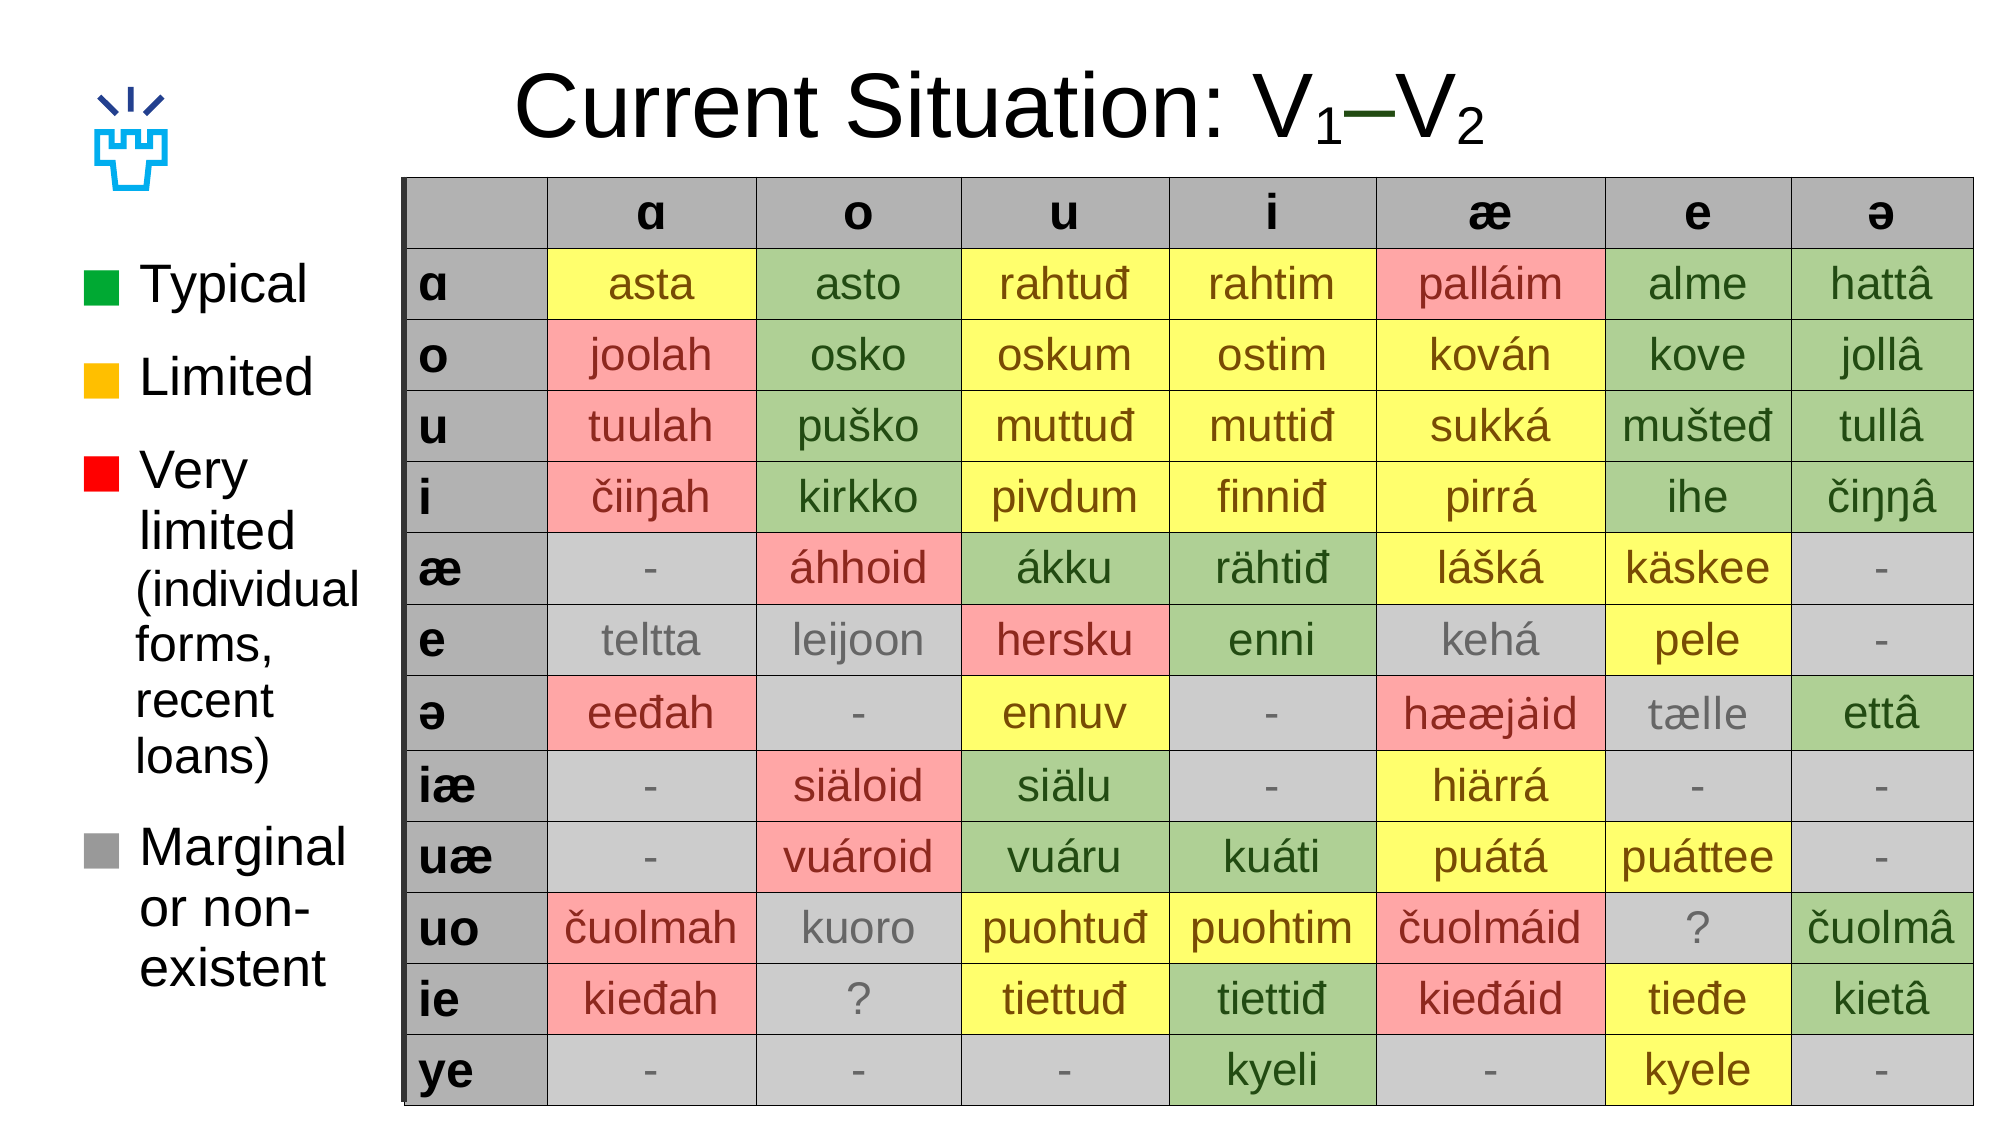

# Current Situation: V1–V2
| | ɑ | o | u | i | æ | e | ə |
| --- | --- | --- | --- | --- | --- | --- | --- |
| ɑ | asta | asto | rahtuđ | rahtim | palláim | alme | hattâ |
| o | joolah | osko | oskum | ostim | kován | kove | jollâ |
| u | tuulah | puško | muttuđ | muttiđ | sukká | mušteđ | tullâ |
| i | čiiŋah | kirkko | pivdum | finniđ | pirrá | ihe | čiŋŋâ |
| æ | - | áhhoid | ákku | rähtiđ | lášká | käskee | - |
| e | teltta | leijoon | hersku | enni | kehá | pele | - |
| ə | eeđah | - | ennuv | - | hææjȧid | tælle | ettâ |
| iæ | - | siäloid | siälu | - | hiärrá | - | - |
| uæ | - | vuároid | vuáru | kuáti | puátá | puáttee | - |
| uo | čuolmah | kuoro | puohtuđ | puohtim | čuolmáid | ? | čuolmâ |
| ie | kieđah | ? | tiettuđ | tiettiđ | kieđáid | tieđe | kietâ |
| ye | - | - | - | kyeli | - | kyele | - |
◼ Typical
◼ Limited
◼ Very
 limited
 (individual
 forms,
 recent
 loans)
◼ Marginal
 or non-
 existent
https://github.com/tkoukkar/anaraskiela/blob/master/Koukkari_Tuomas-CIFUXIII-oovdanpyehtim.pdf